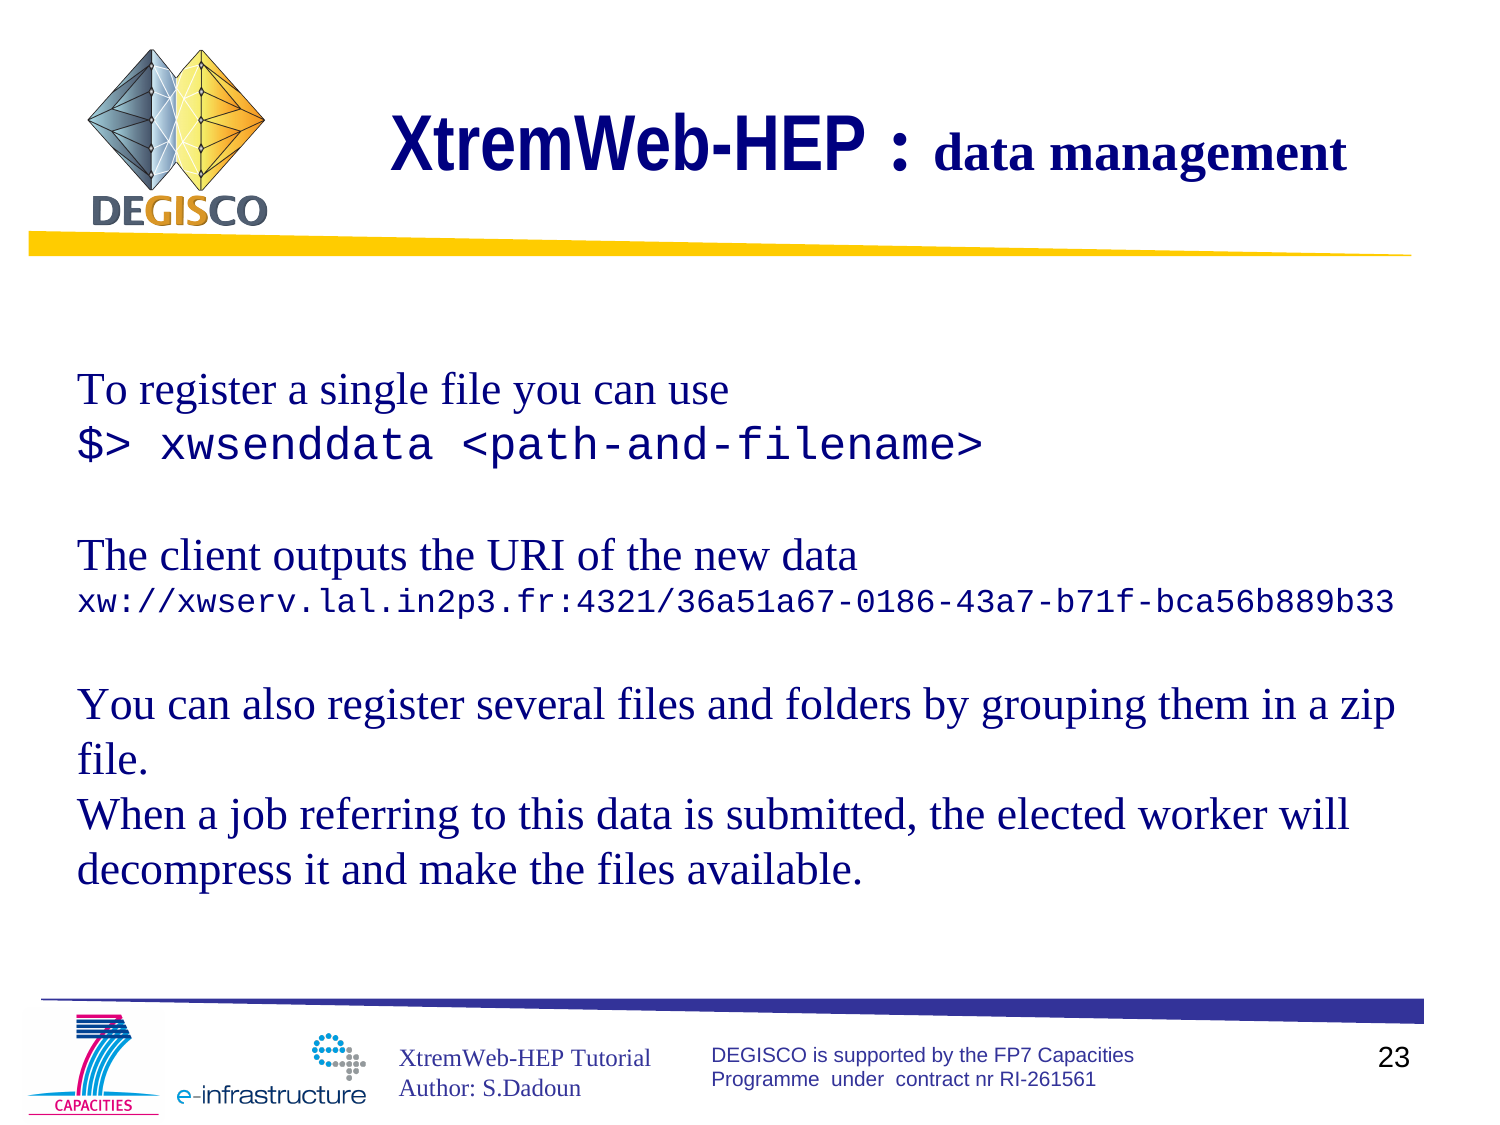

XtremWeb-HEP : data management
# To register a single file you can use $> xwsenddata <path-and-filename> The client outputs the URI of the new data xw://xwserv.lal.in2p3.fr:4321/36a51a67-0186-43a7-b71f-bca56b889b33 You can also register several files and folders by grouping them in a zip file. When a job referring to this data is submitted, the elected worker will decompress it and make the files available.